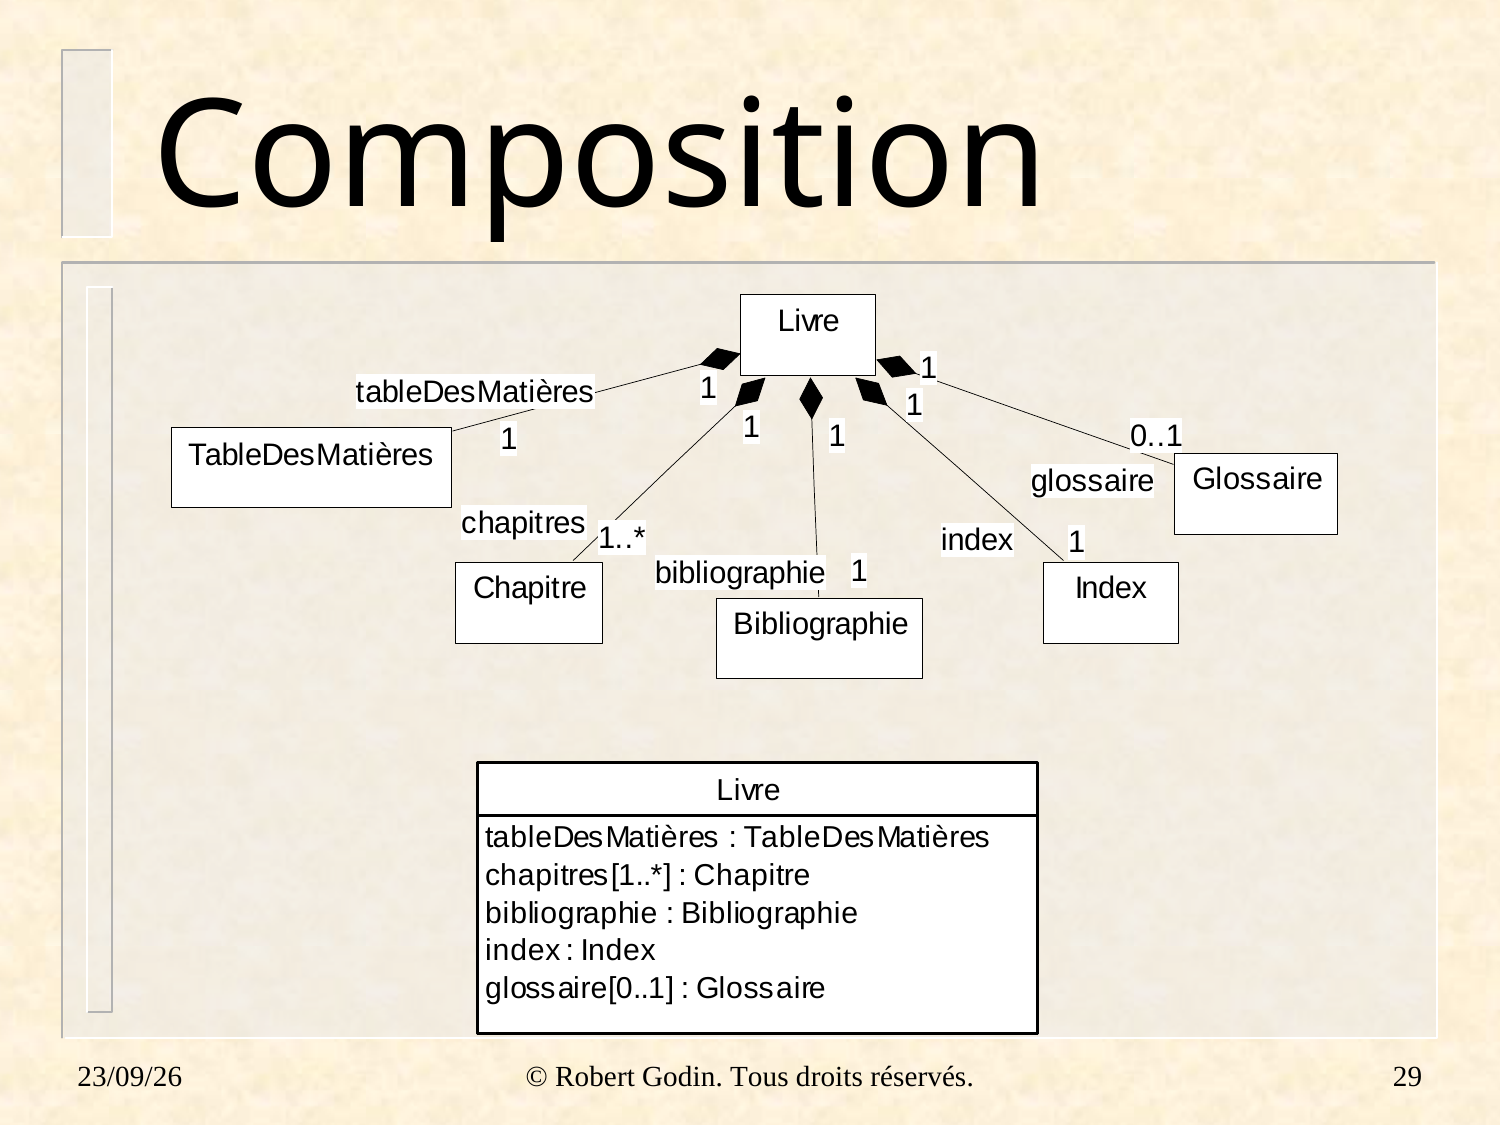

# Composition
© Robert Godin. Tous droits réservés.